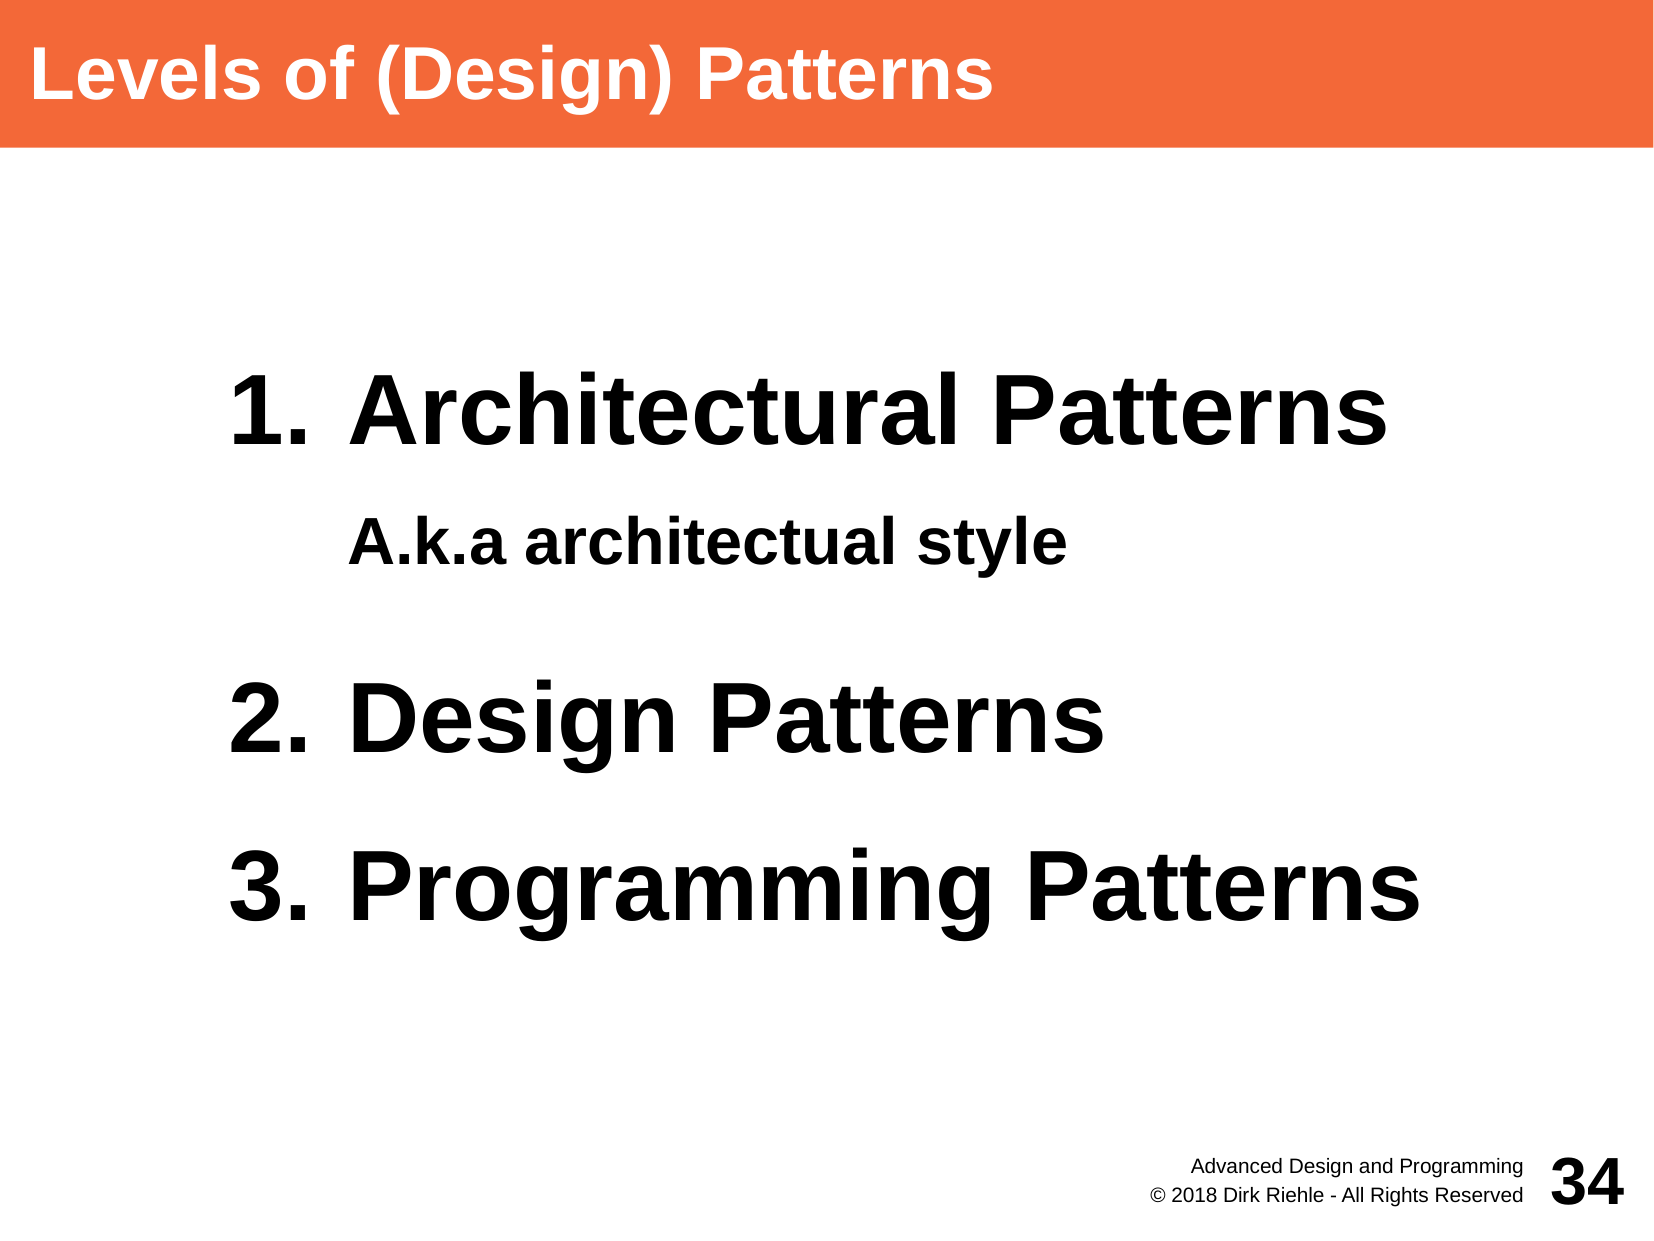

# Levels of (Design) Patterns
Architectural Patterns
A.k.a architectual style
Design Patterns
Programming Patterns
Advanced Design and Programming
34
© 2018 Dirk Riehle - All Rights Reserved